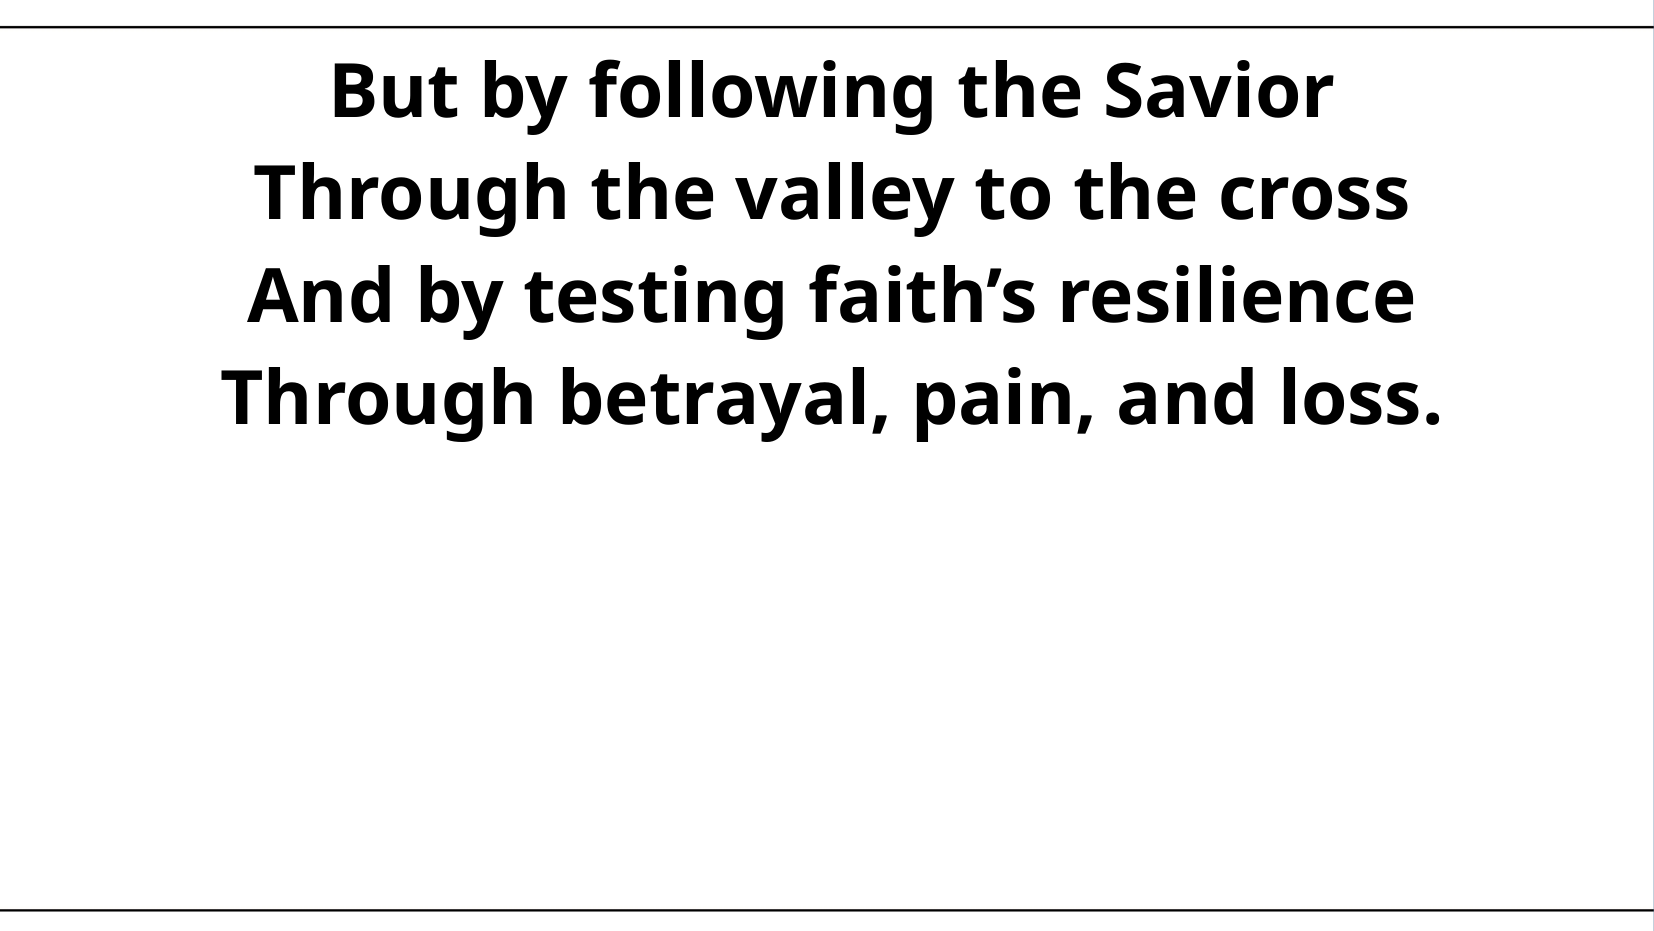

But by following the Savior
Through the valley to the cross
And by testing faith’s resilience
Through betrayal, pain, and loss.